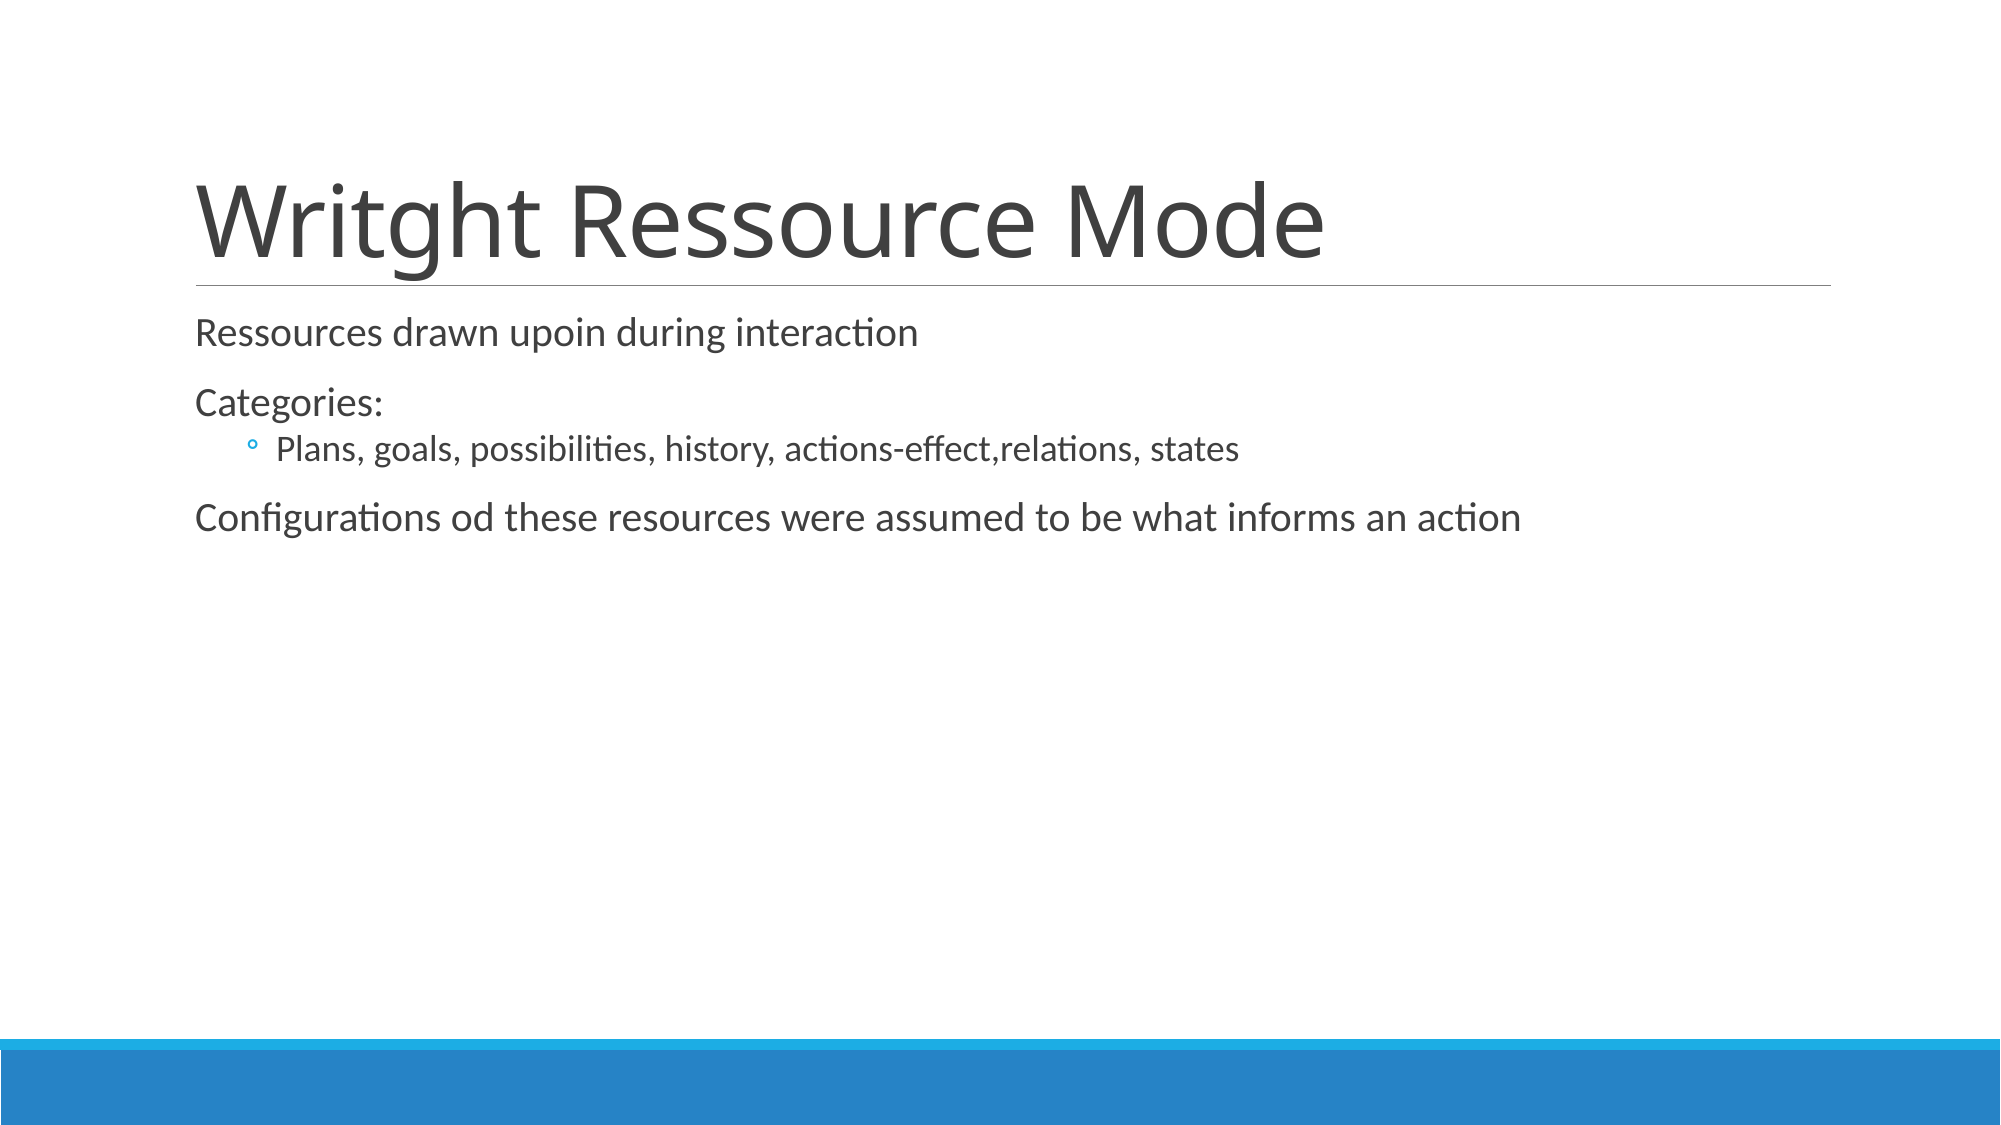

# Writght Ressource Mode
Ressources drawn upoin during interaction
Categories:
Plans, goals, possibilities, history, actions-effect,relations, states
Configurations od these resources were assumed to be what informs an action